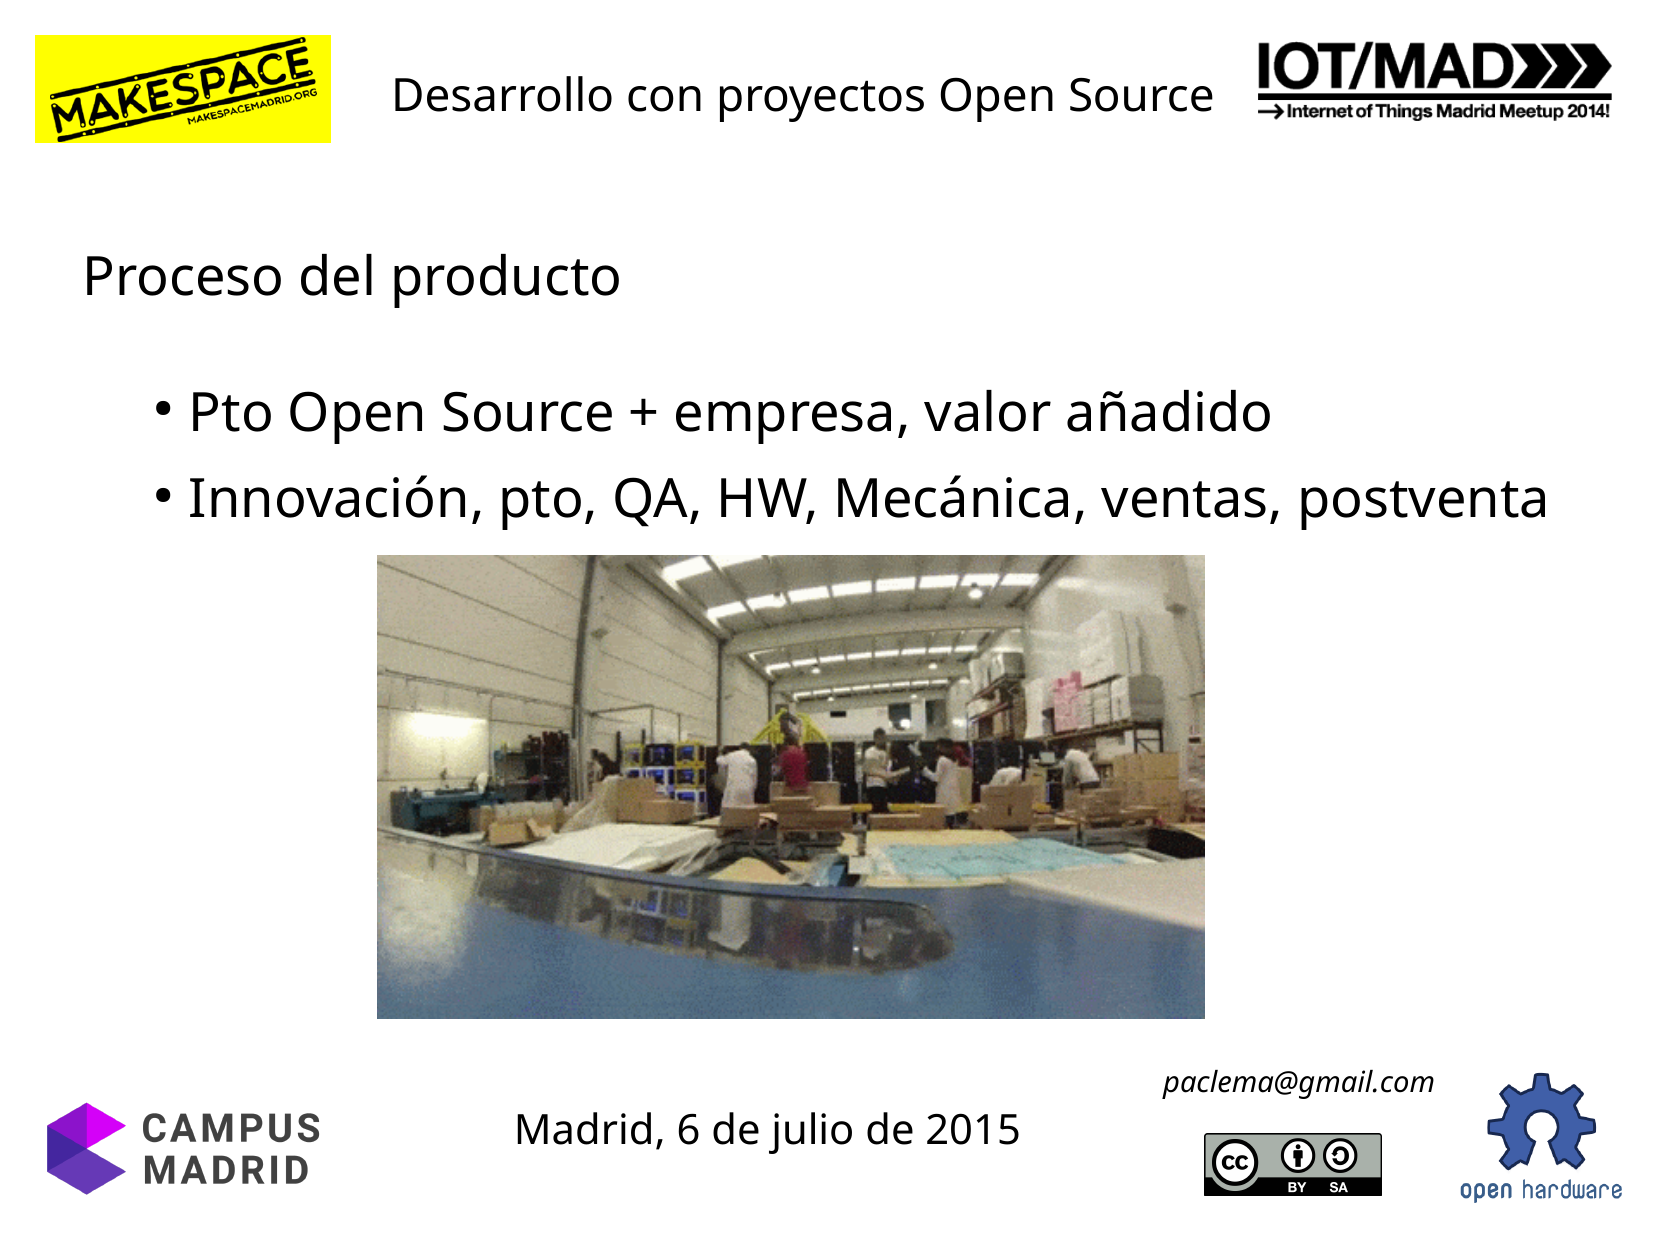

# Desarrollo con proyectos Open Source
Proceso del producto
Pto Open Source + empresa, valor añadido
Innovación, pto, QA, HW, Mecánica, ventas, postventa
paclema@gmail.com
Madrid, 6 de julio de 2015